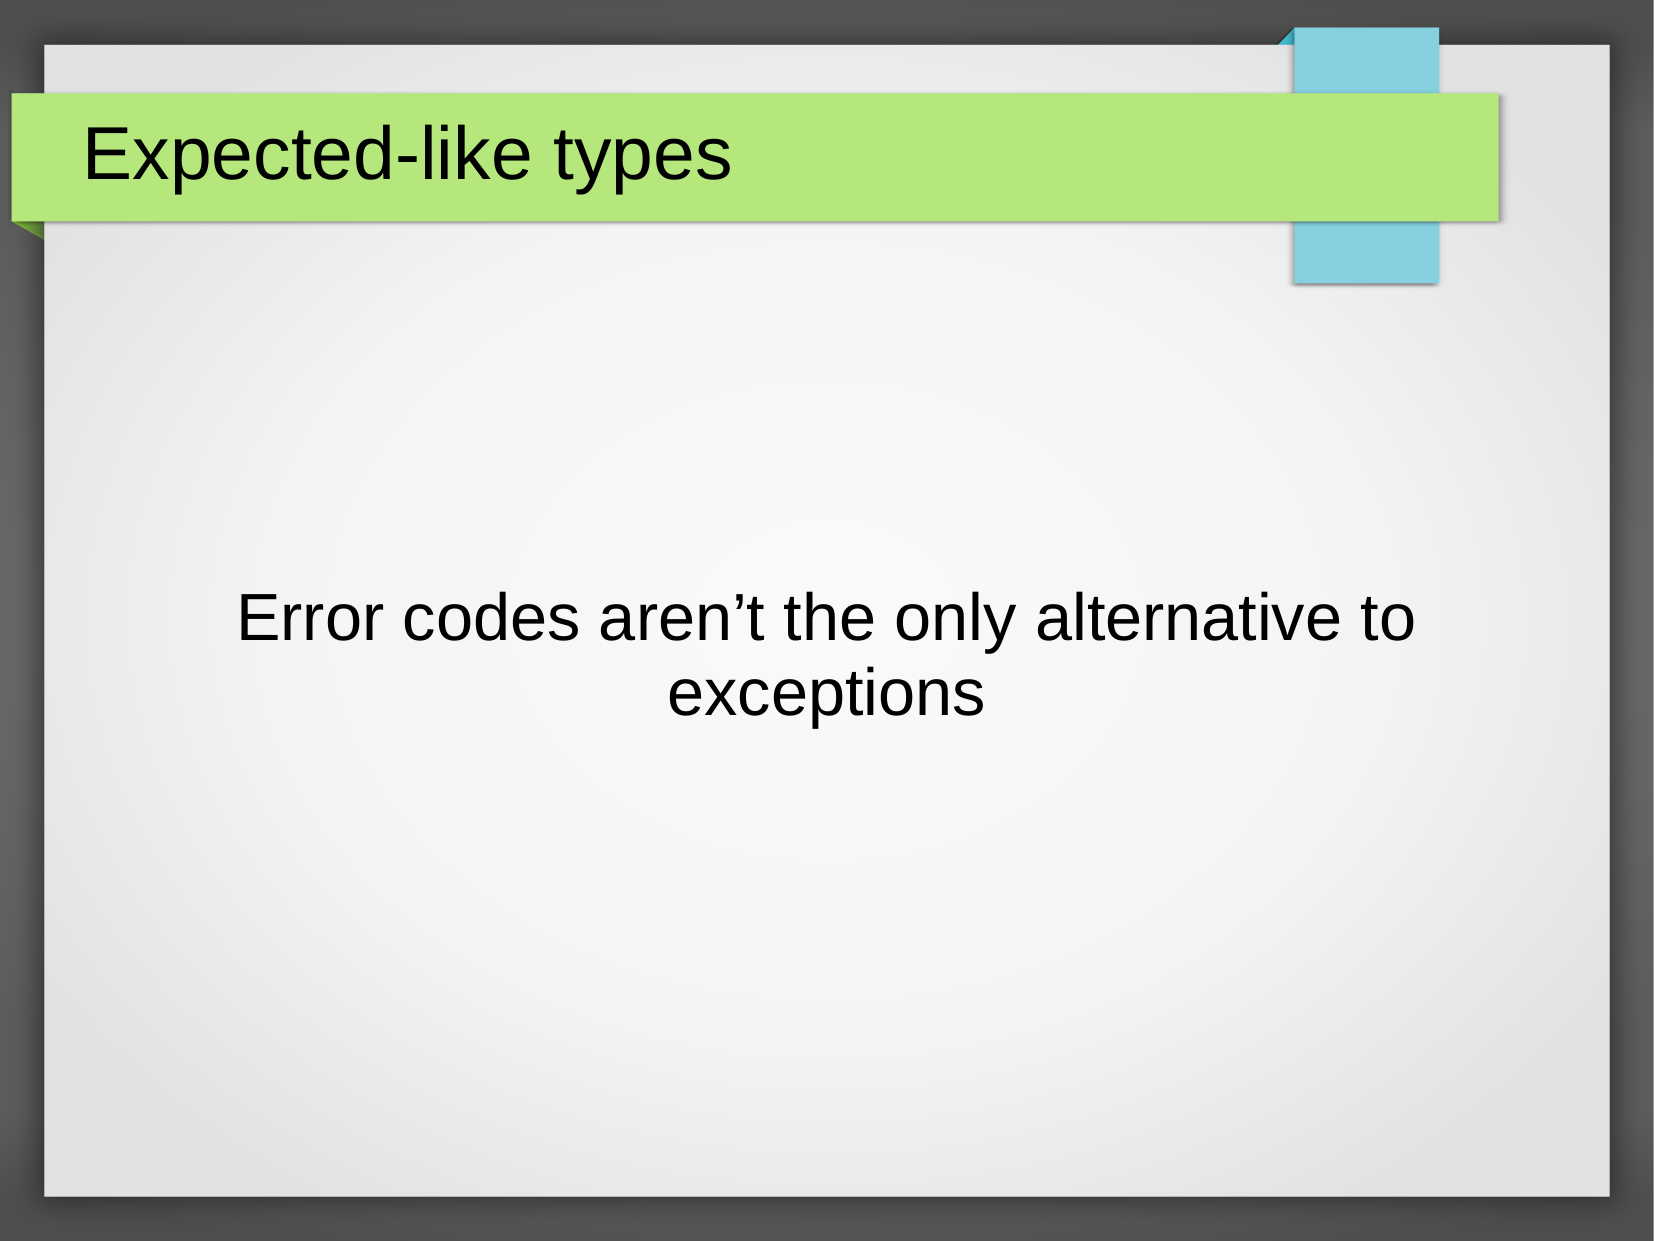

# Expected-like types
Error codes aren’t the only alternative to exceptions